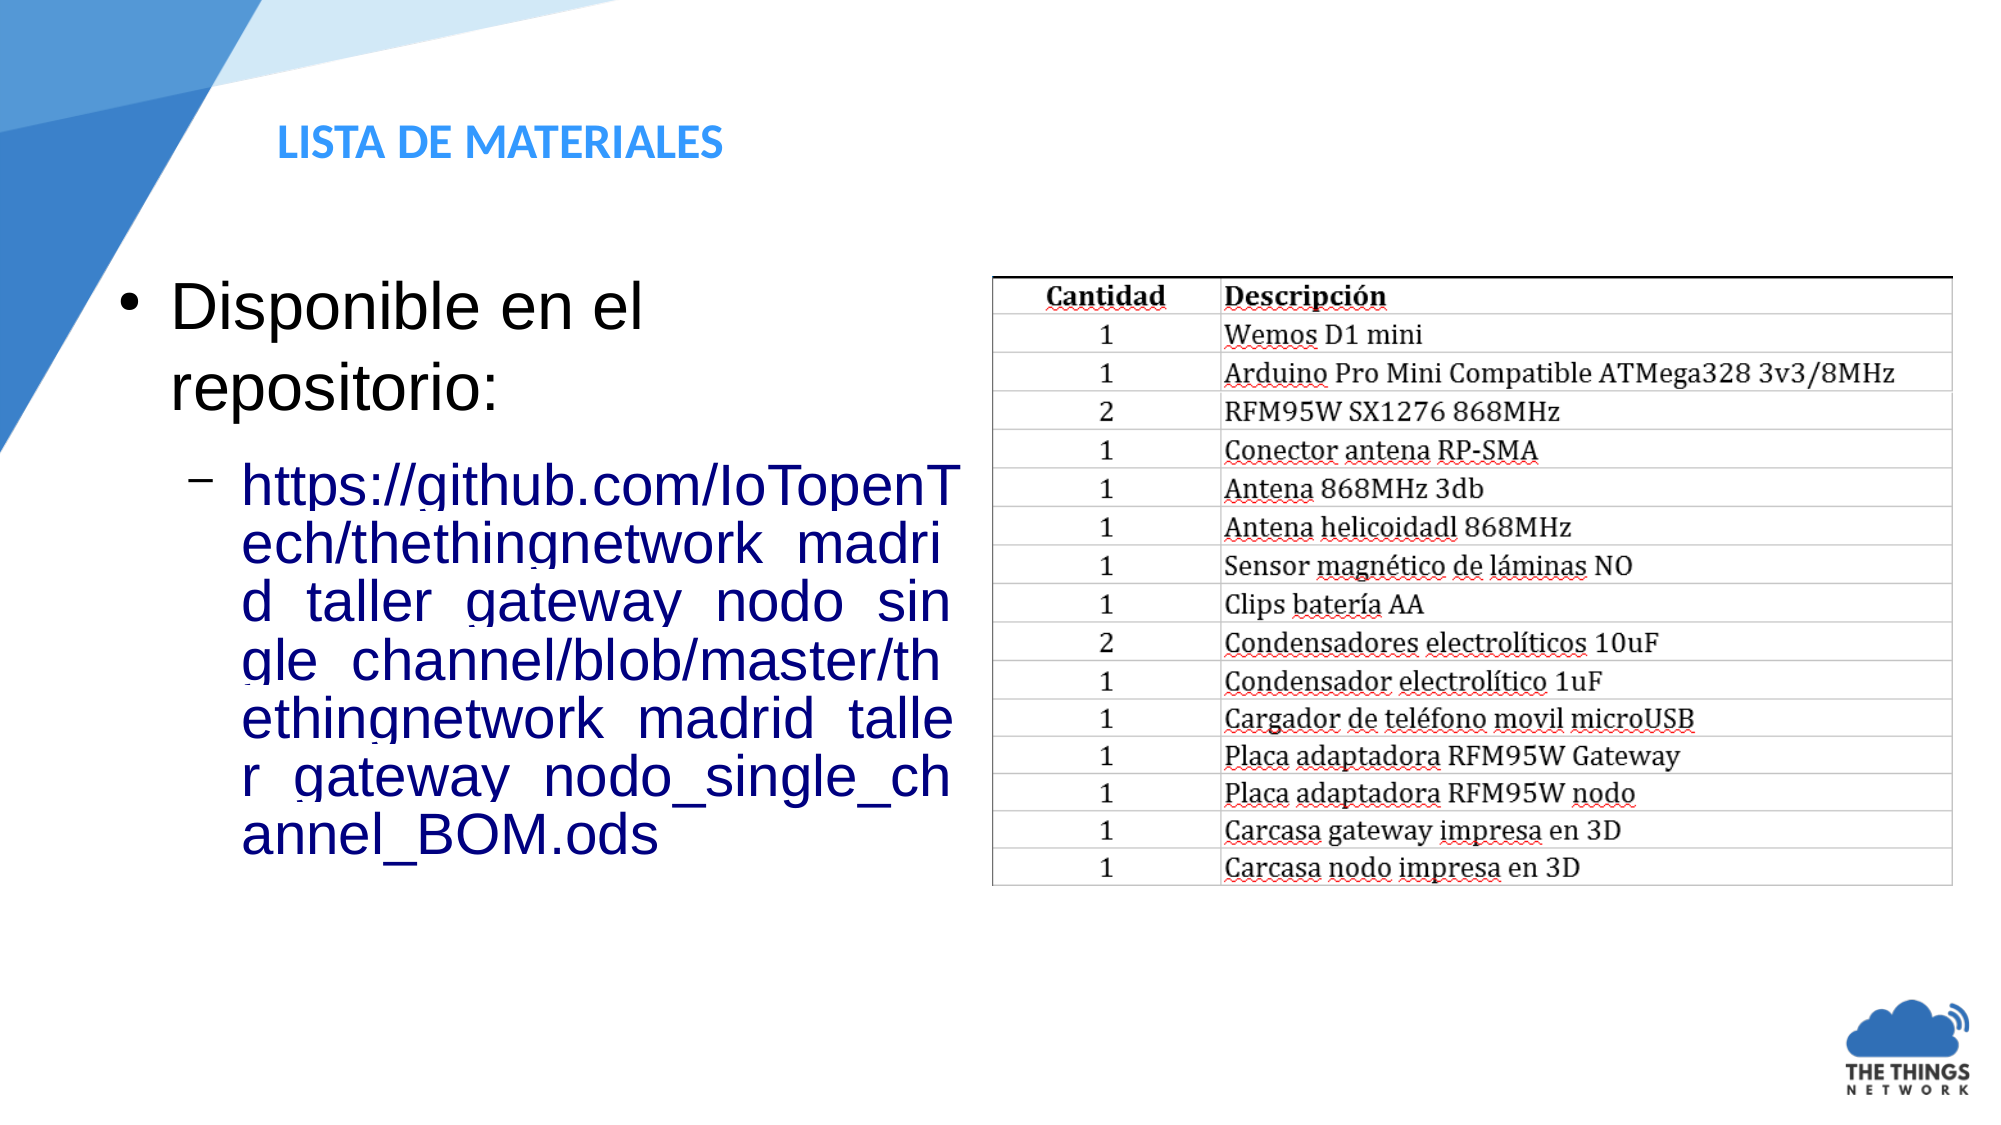

LISTA DE MATERIALES
# Disponible en el repositorio:
https://github.com/IoTopenTech/thethingnetwork_madrid_taller_gateway_nodo_single_channel/blob/master/thethingnetwork_madrid_taller_gateway_nodo_single_channel_BOM.ods